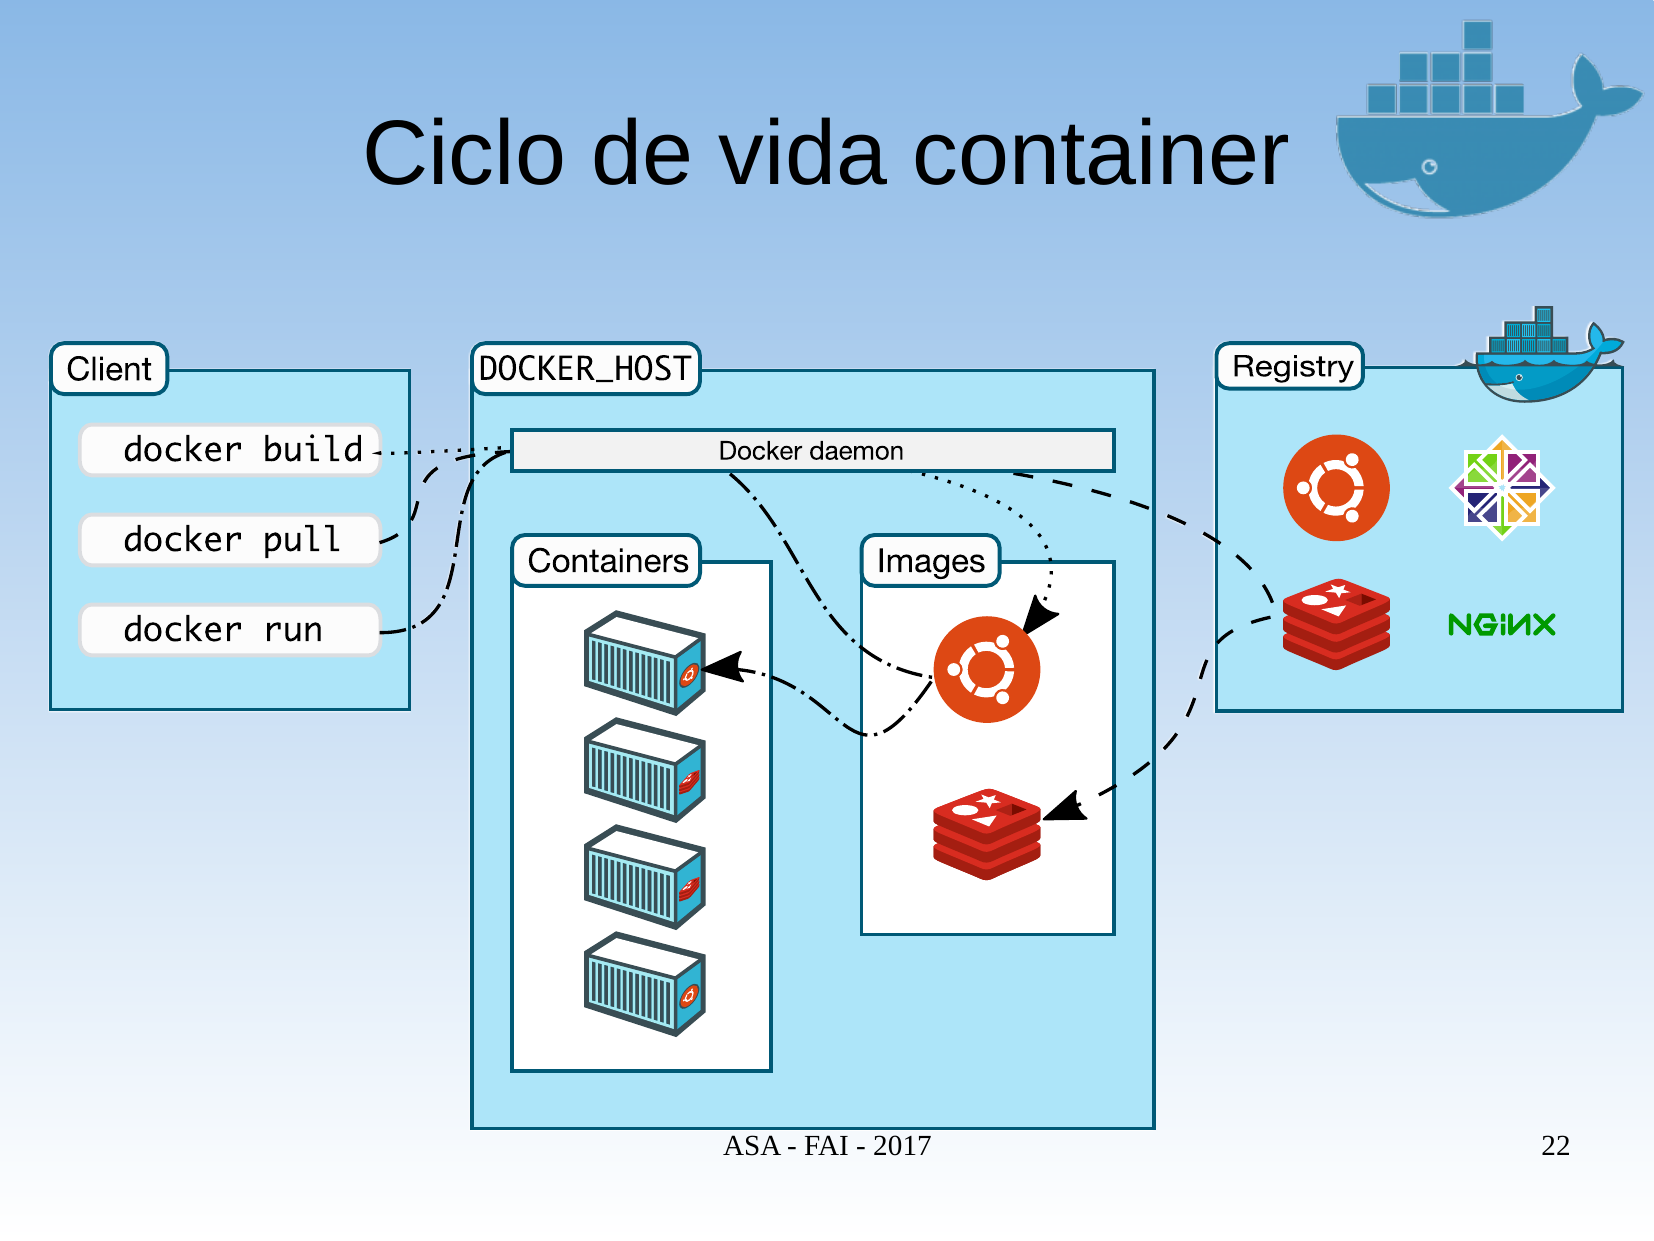

# Ciclo de vida container
ASA - FAI - 2017
22